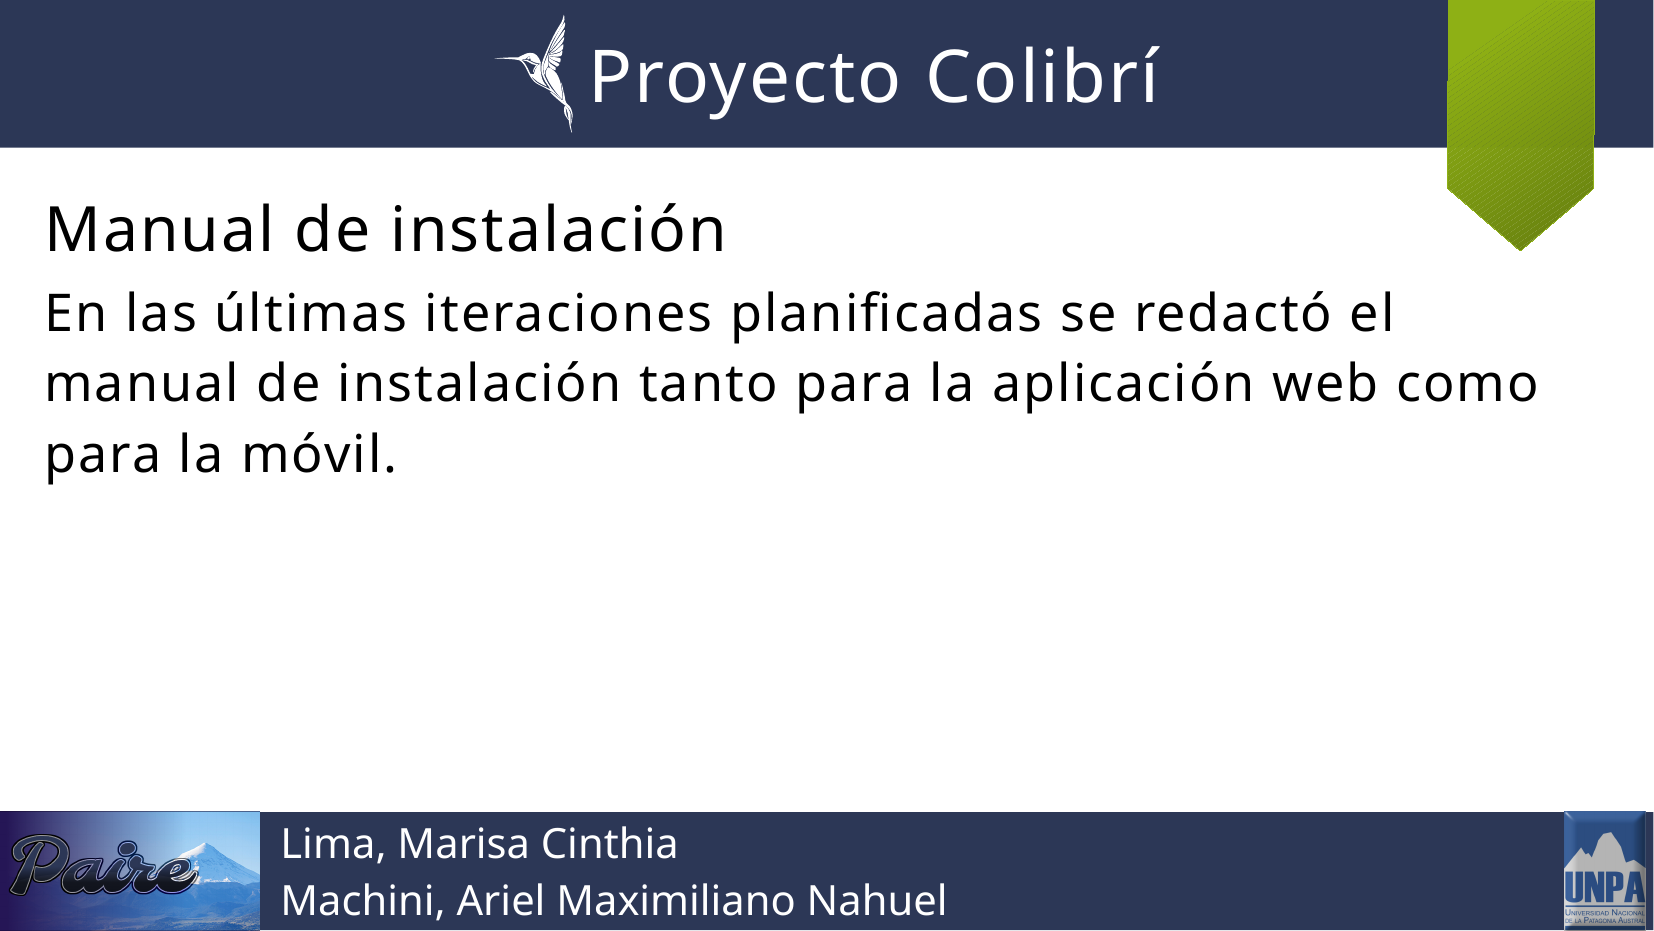

Proyecto Colibrí
Manual de instalación
En las últimas iteraciones planificadas se redactó el manual de instalación tanto para la aplicación web como para la móvil.
Lima, Marisa Cinthia
Machini, Ariel Maximiliano Nahuel